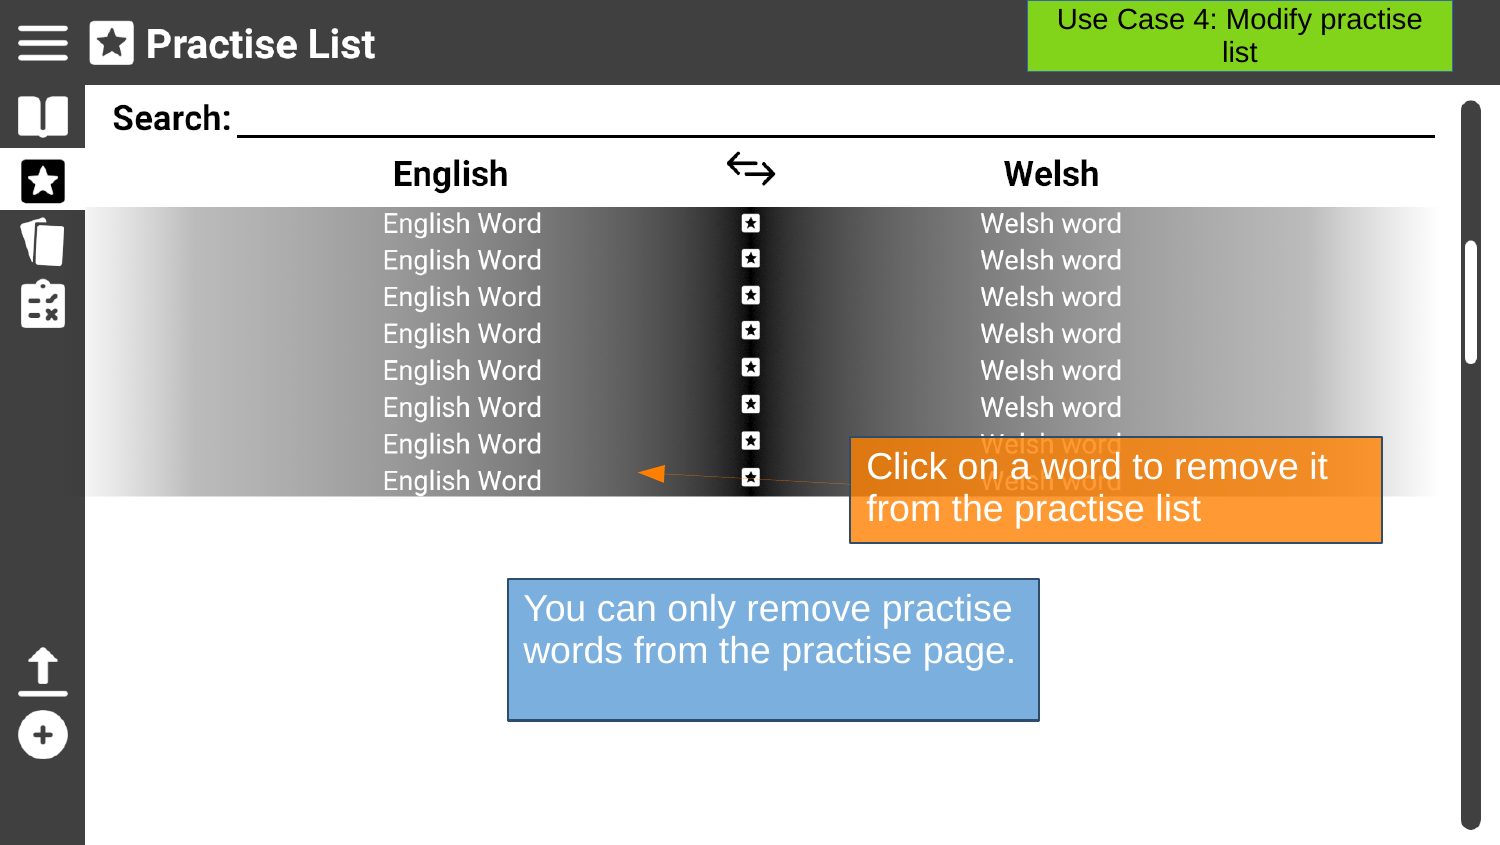

Use Case 4: Modify practise list
Click on a word to remove it from the practise list
You can only remove practise words from the practise page.